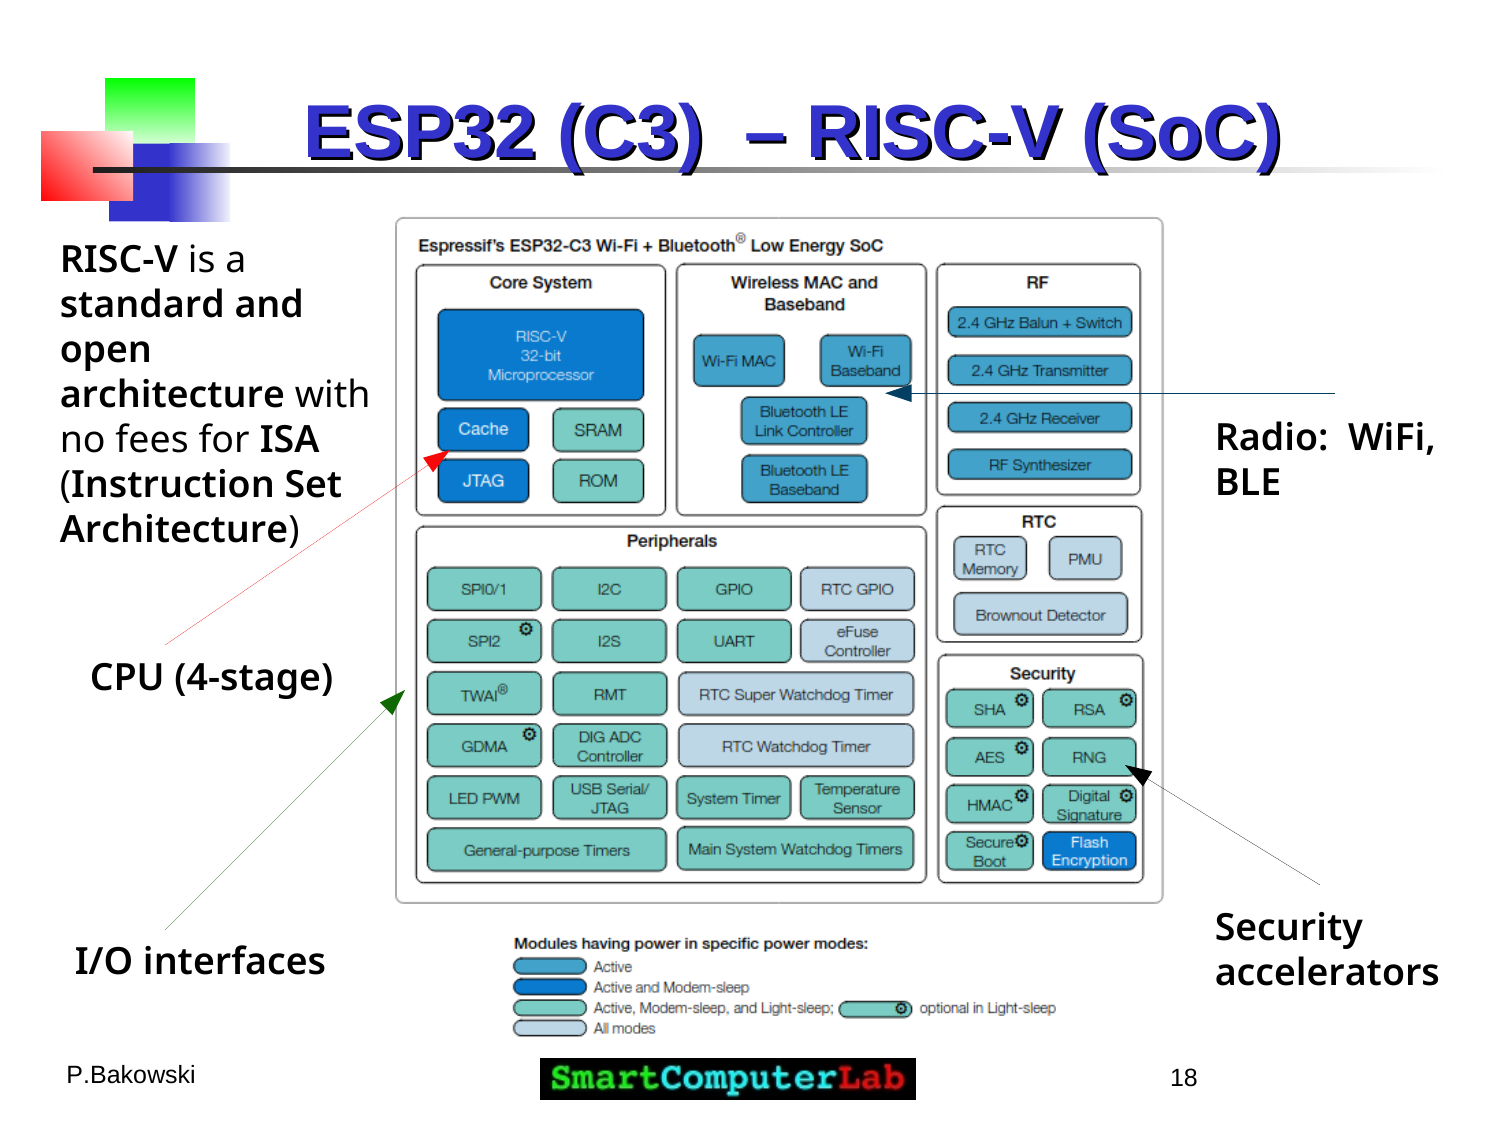

# ESP32 (C3) – RISC-V (SoC)
RISC-V is a standard and open architecture with no fees for ISA (Instruction Set Architecture)
Radio: WiFi, BLE
CPU (4-stage)
Security accelerators
I/O interfaces
18